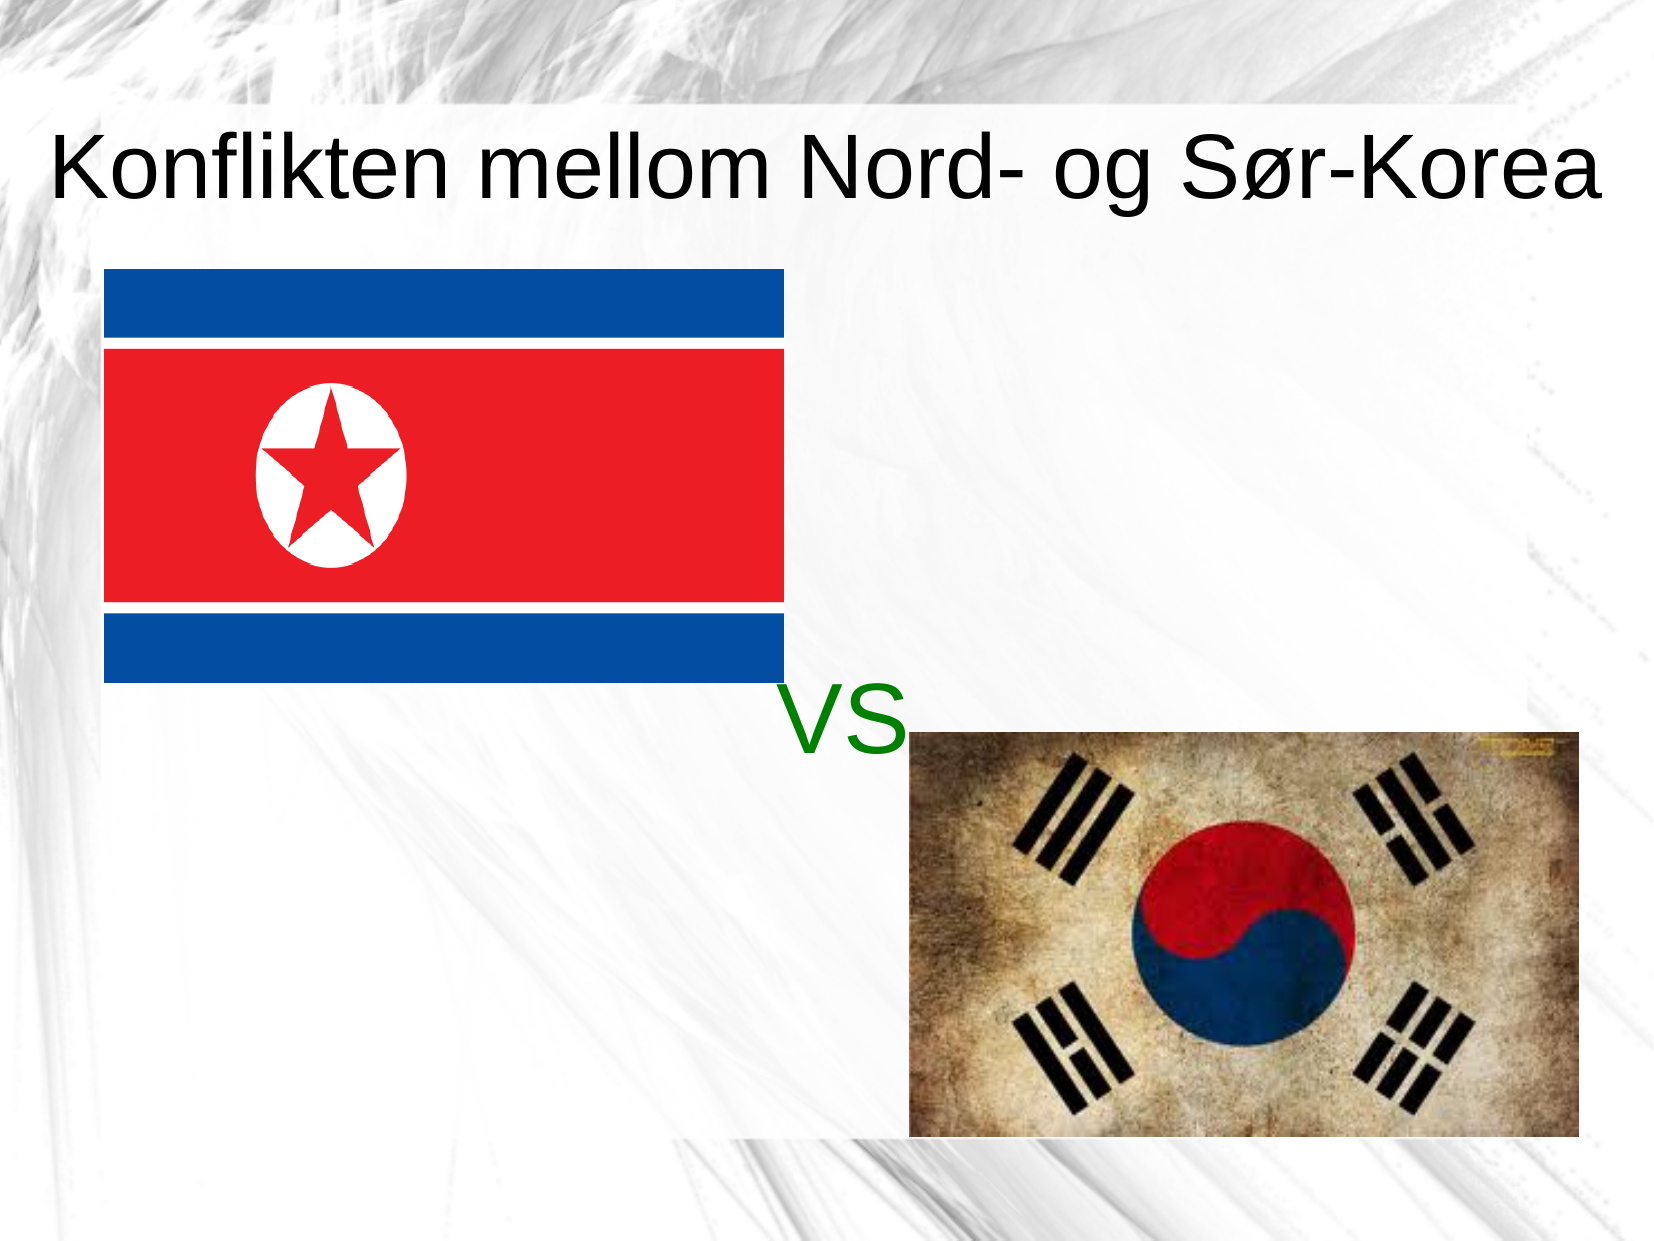

# Konflikten mellom Nord- og Sør-Korea
| VS |
| --- |